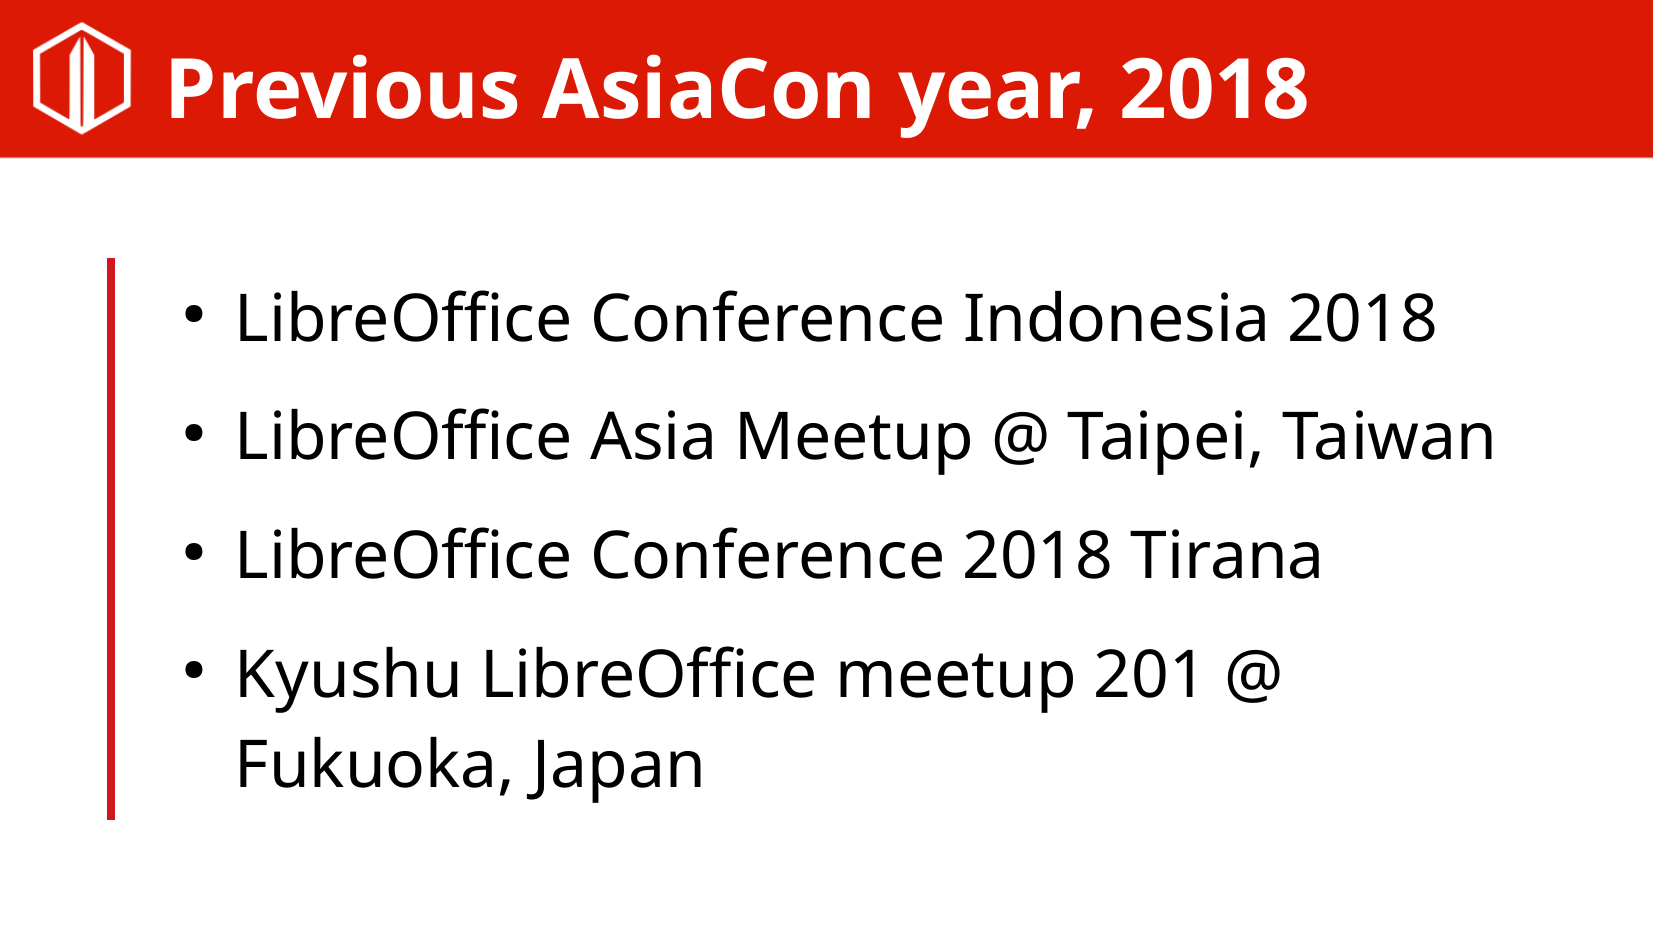

# Previous AsiaCon year, 2018
LibreOffice Conference Indonesia 2018
LibreOffice Asia Meetup @ Taipei, Taiwan
LibreOffice Conference 2018 Tirana
Kyushu LibreOffice meetup 201 @ Fukuoka, Japan